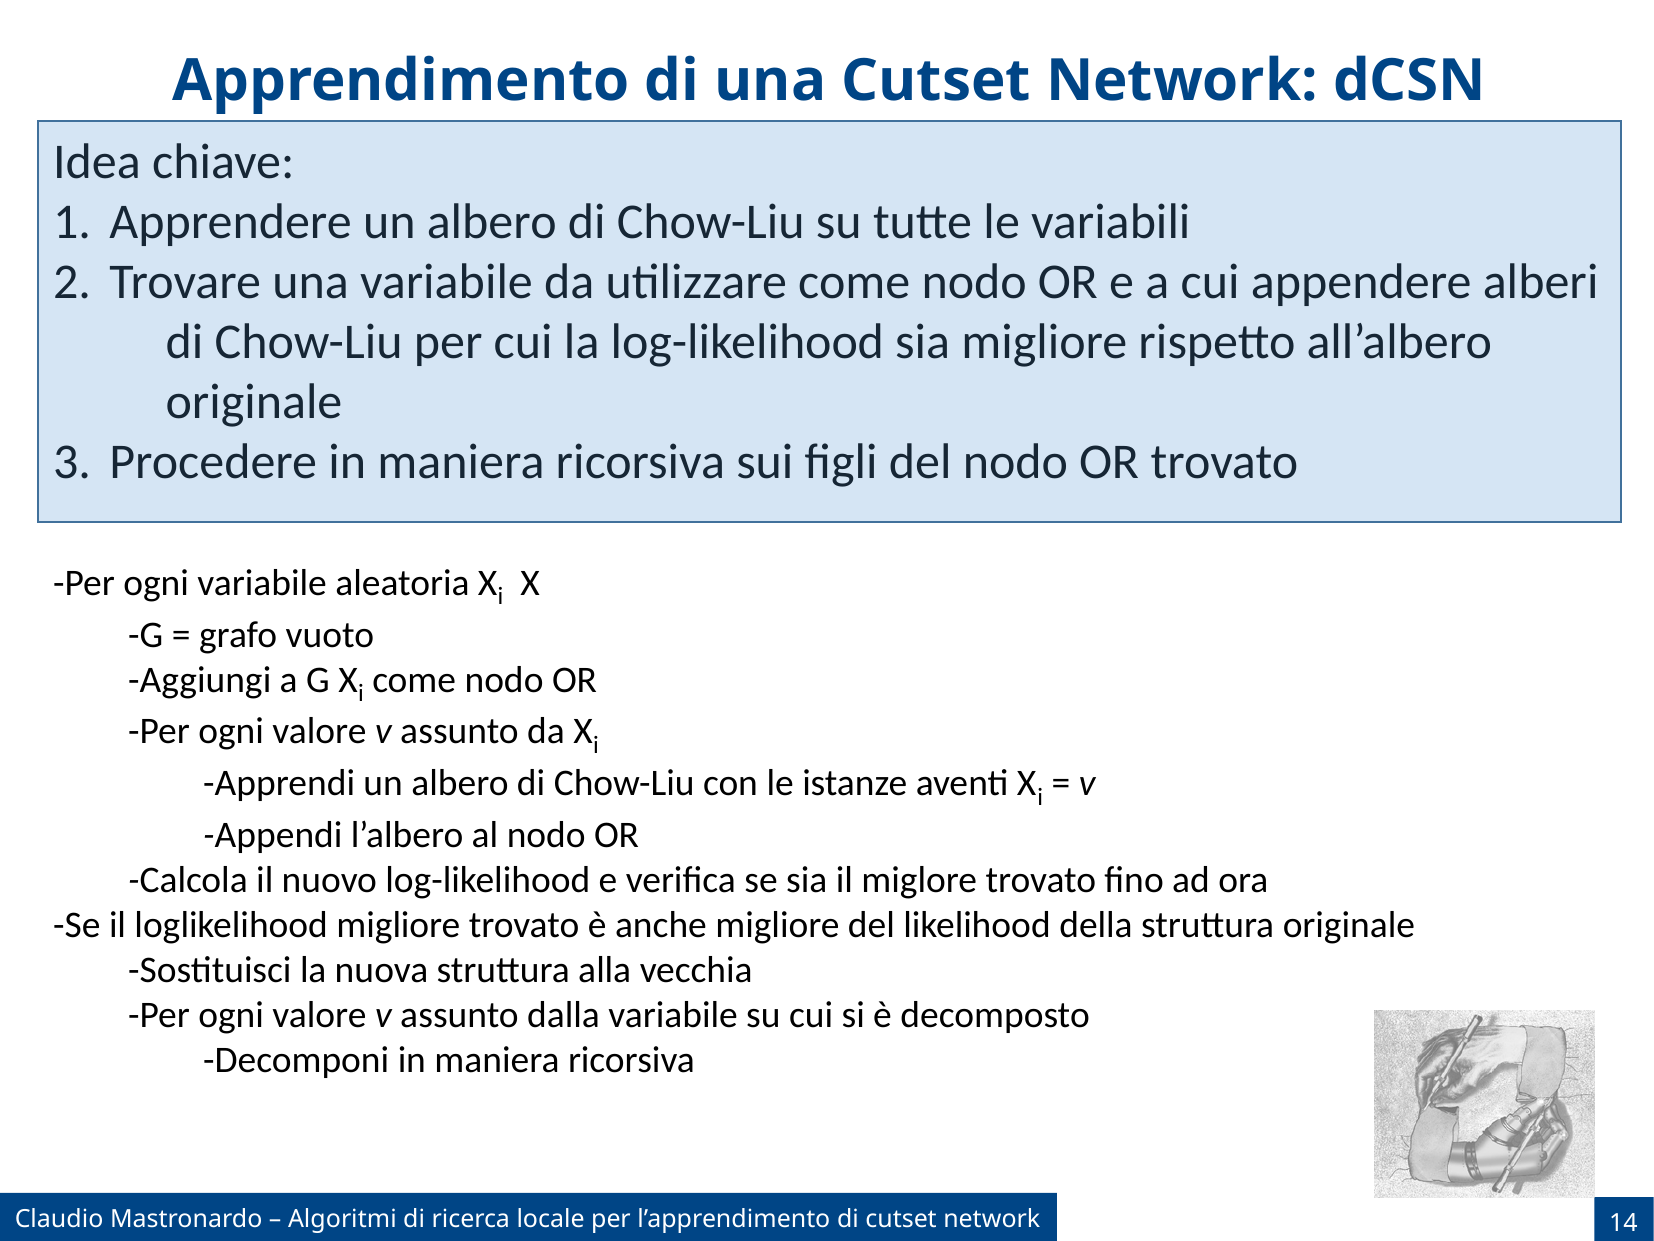

# Apprendimento di una Cutset Network: dCSN
Idea chiave:
Apprendere un albero di Chow-Liu su tutte le variabili
Trovare una variabile da utilizzare come nodo OR e a cui appendere alberi di Chow-Liu per cui la log-likelihood sia migliore rispetto all’albero originale
Procedere in maniera ricorsiva sui figli del nodo OR trovato
-Per ogni variabile aleatoria Xi X
	-G = grafo vuoto
	-Aggiungi a G Xi come nodo OR
	-Per ogni valore v assunto da Xi
		-Apprendi un albero di Chow-Liu con le istanze aventi Xi = v
		-Appendi l’albero al nodo OR
	-Calcola il nuovo log-likelihood e verifica se sia il miglore trovato fino ad ora
-Se il loglikelihood migliore trovato è anche migliore del likelihood della struttura originale
	-Sostituisci la nuova struttura alla vecchia
	-Per ogni valore v assunto dalla variabile su cui si è decomposto
		-Decomponi in maniera ricorsiva